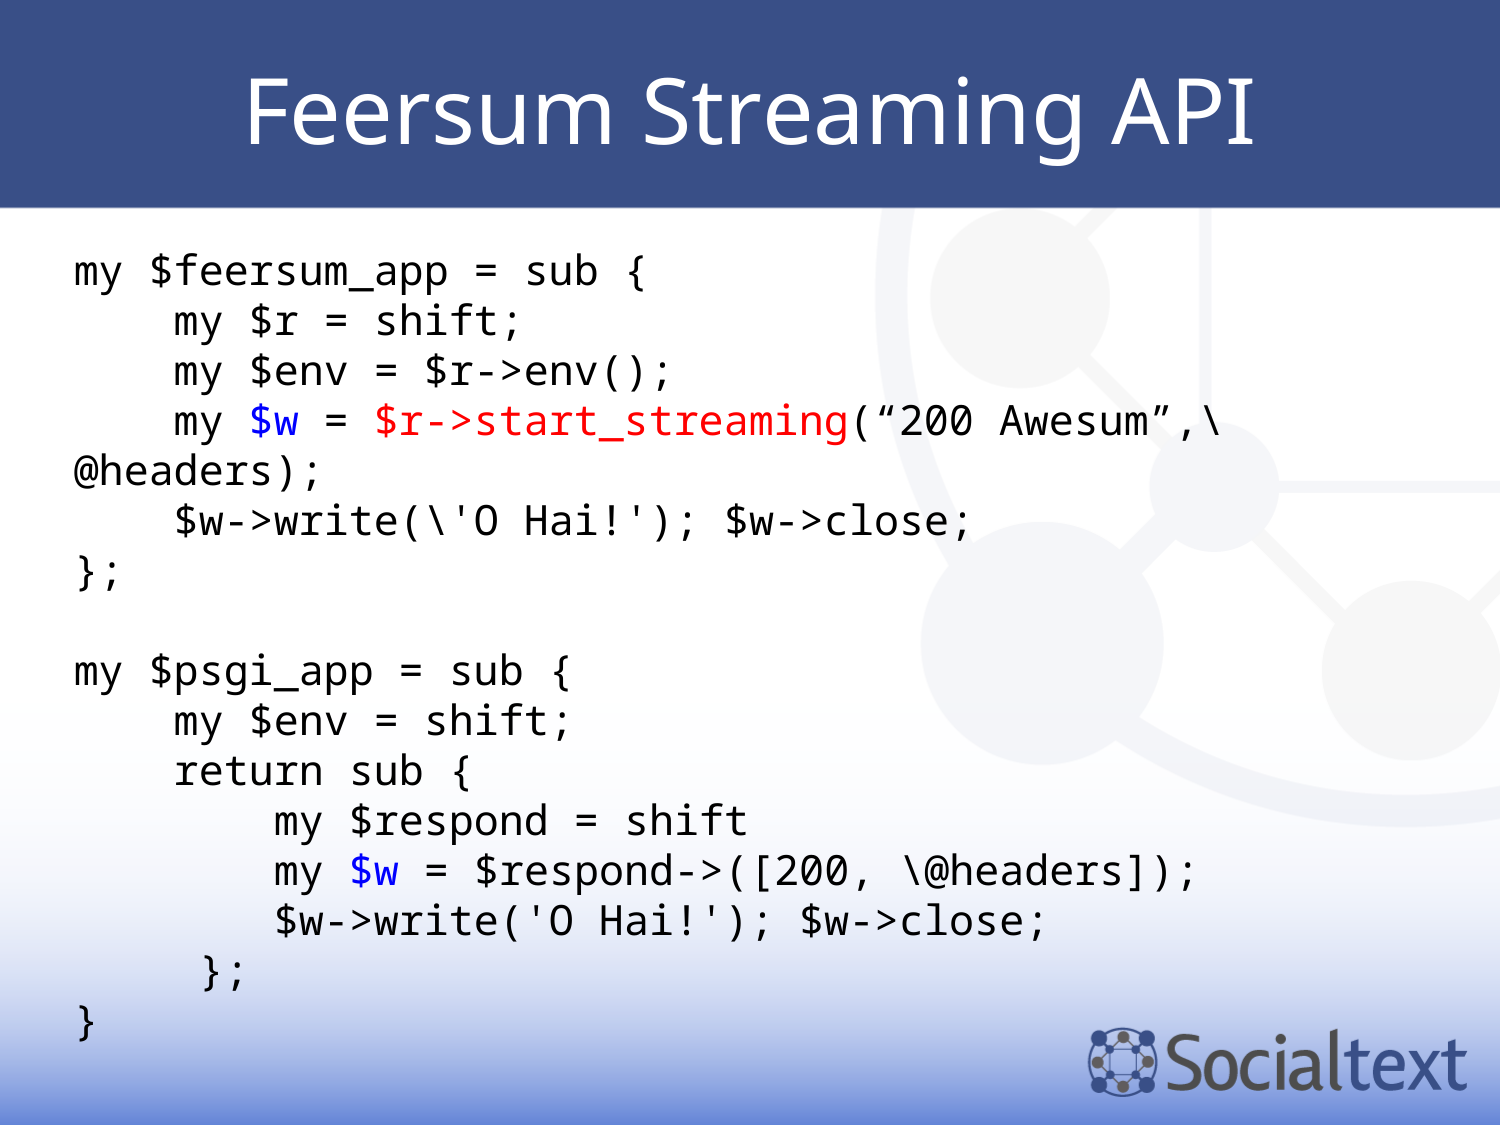

# Feersum Streaming API
my $feersum_app = sub {
 my $r = shift;
 my $env = $r->env();
 my $w = $r->start_streaming(“200 Awesum”,\@headers);
 $w->write(\'O Hai!'); $w->close;
};
my $psgi_app = sub {
 my $env = shift;
 return sub {
 my $respond = shift
 my $w = $respond->([200, \@headers]);
 $w->write('O Hai!'); $w->close;
 };
}